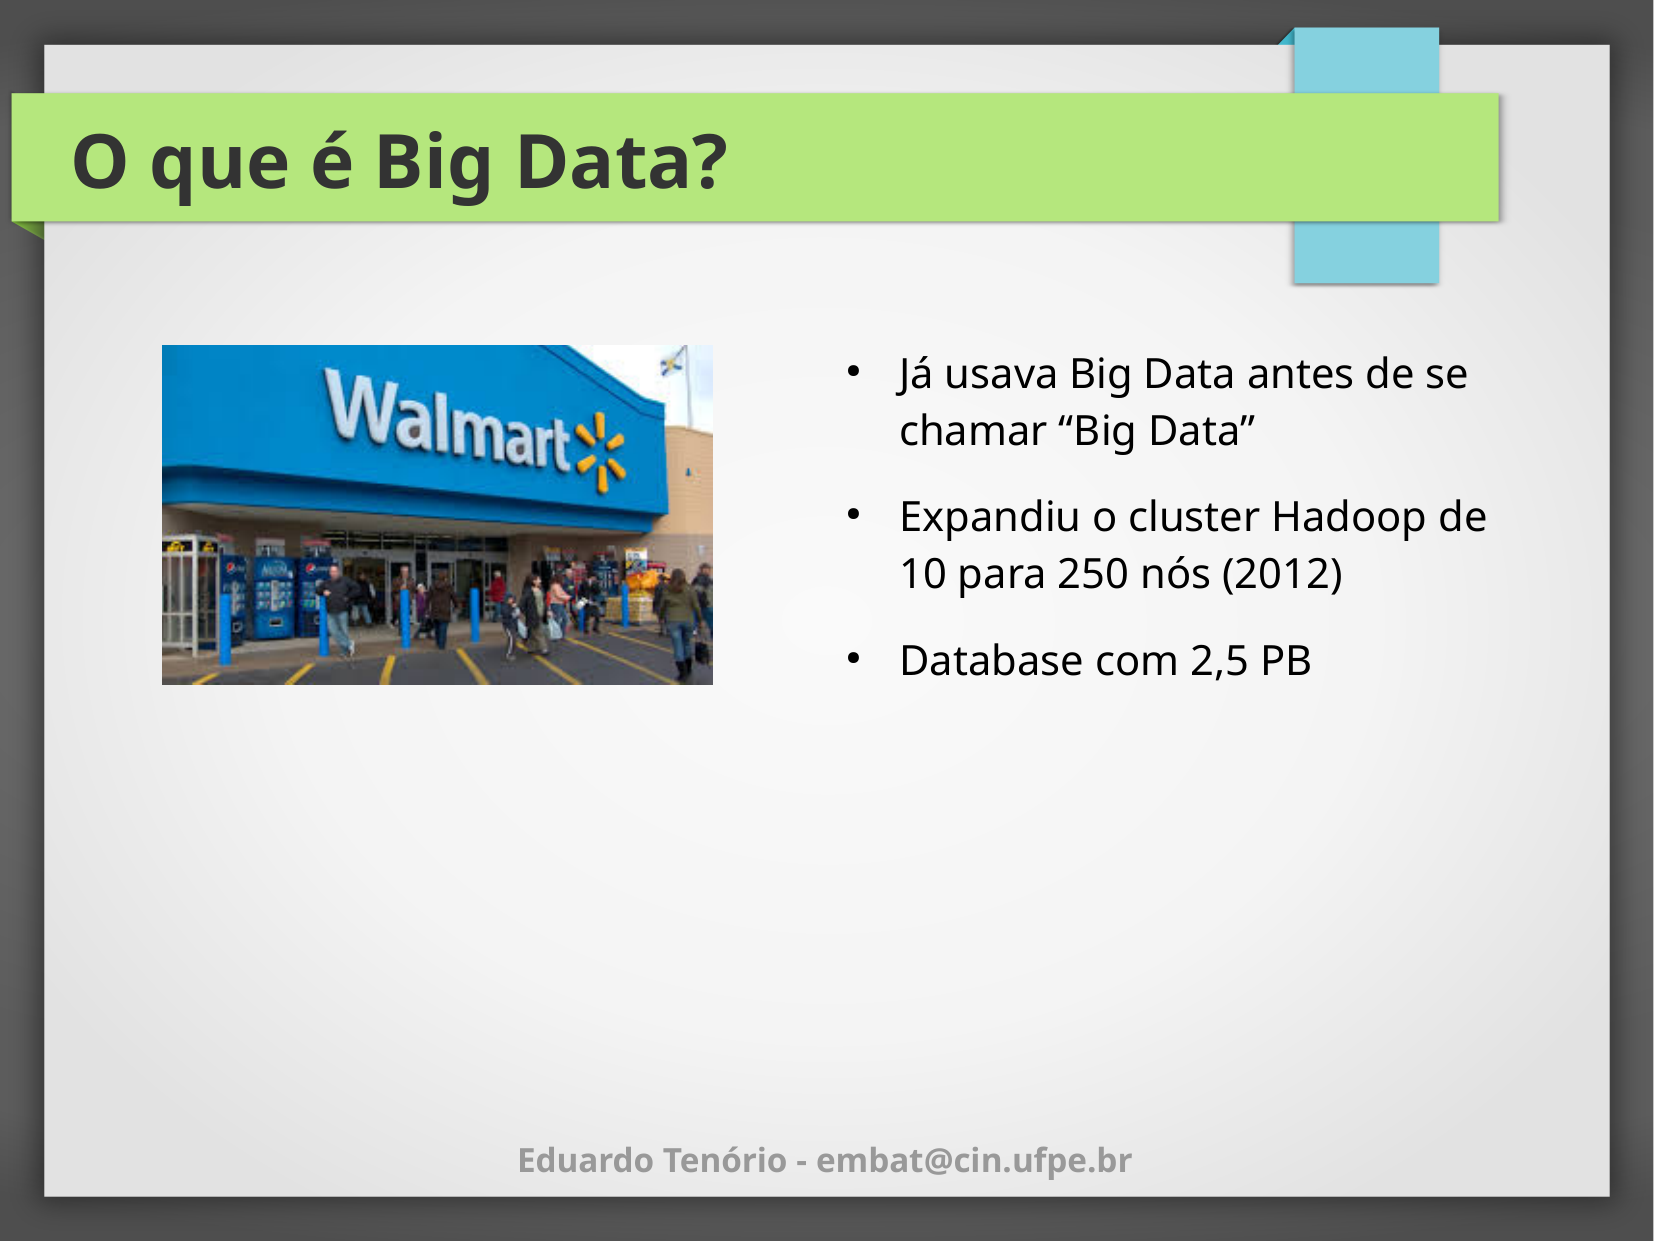

# O que é Big Data?
Já usava Big Data antes de se chamar “Big Data”
Expandiu o cluster Hadoop de 10 para 250 nós (2012)
Database com 2,5 PB
Eduardo Tenório - embat@cin.ufpe.br